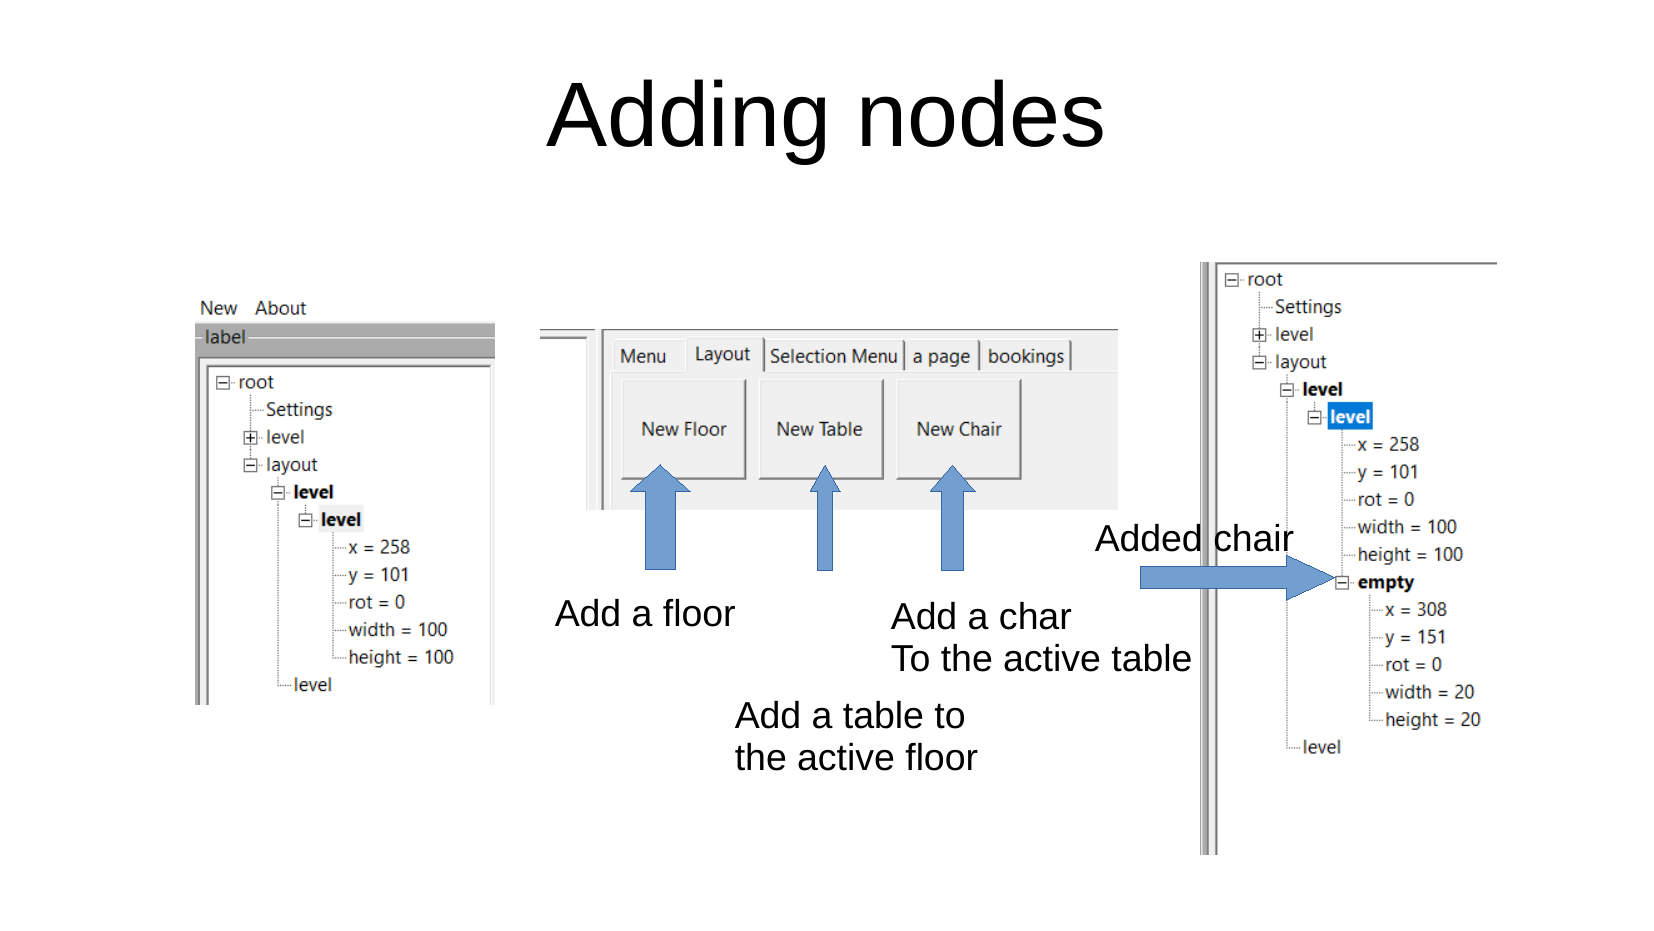

# Adding nodes
Added chair
Add a floor
Add a char
To the active table
Add a table to
the active floor